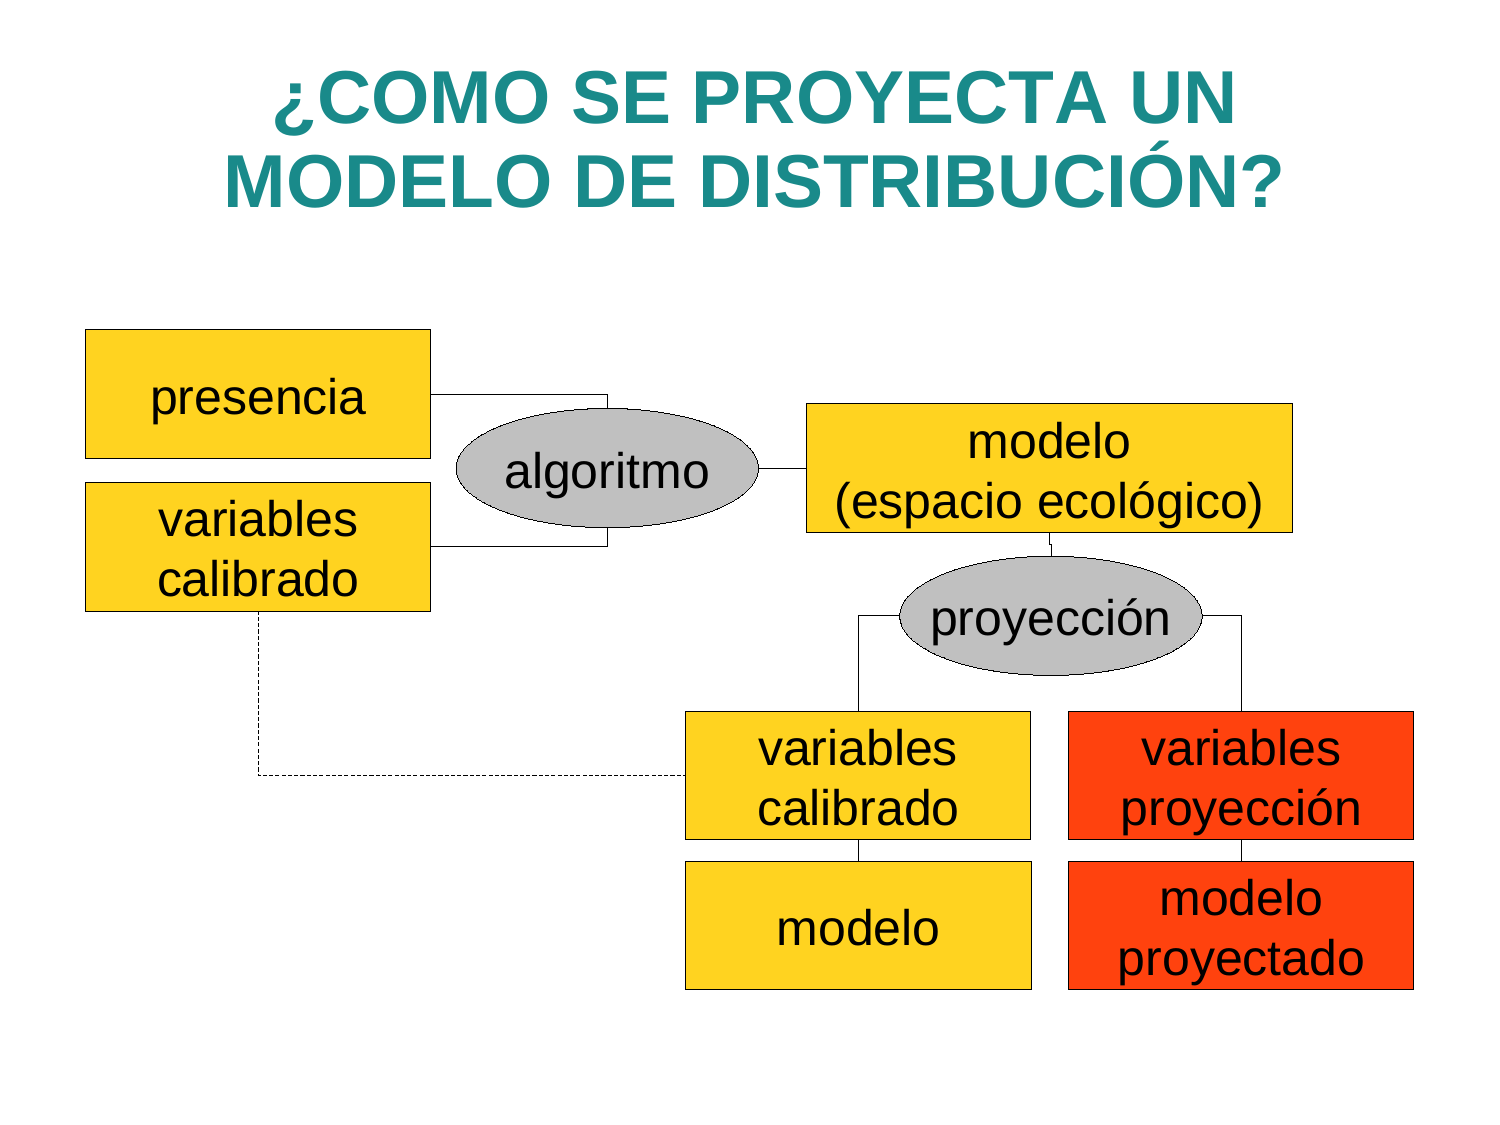

# ¿COMO SE PROYECTA UN MODELO DE DISTRIBUCIÓN?
presencia
modelo
(espacio ecológico)
algoritmo
variables
calibrado
proyección
variables
calibrado
variables
proyección
modelo
modelo
proyectado